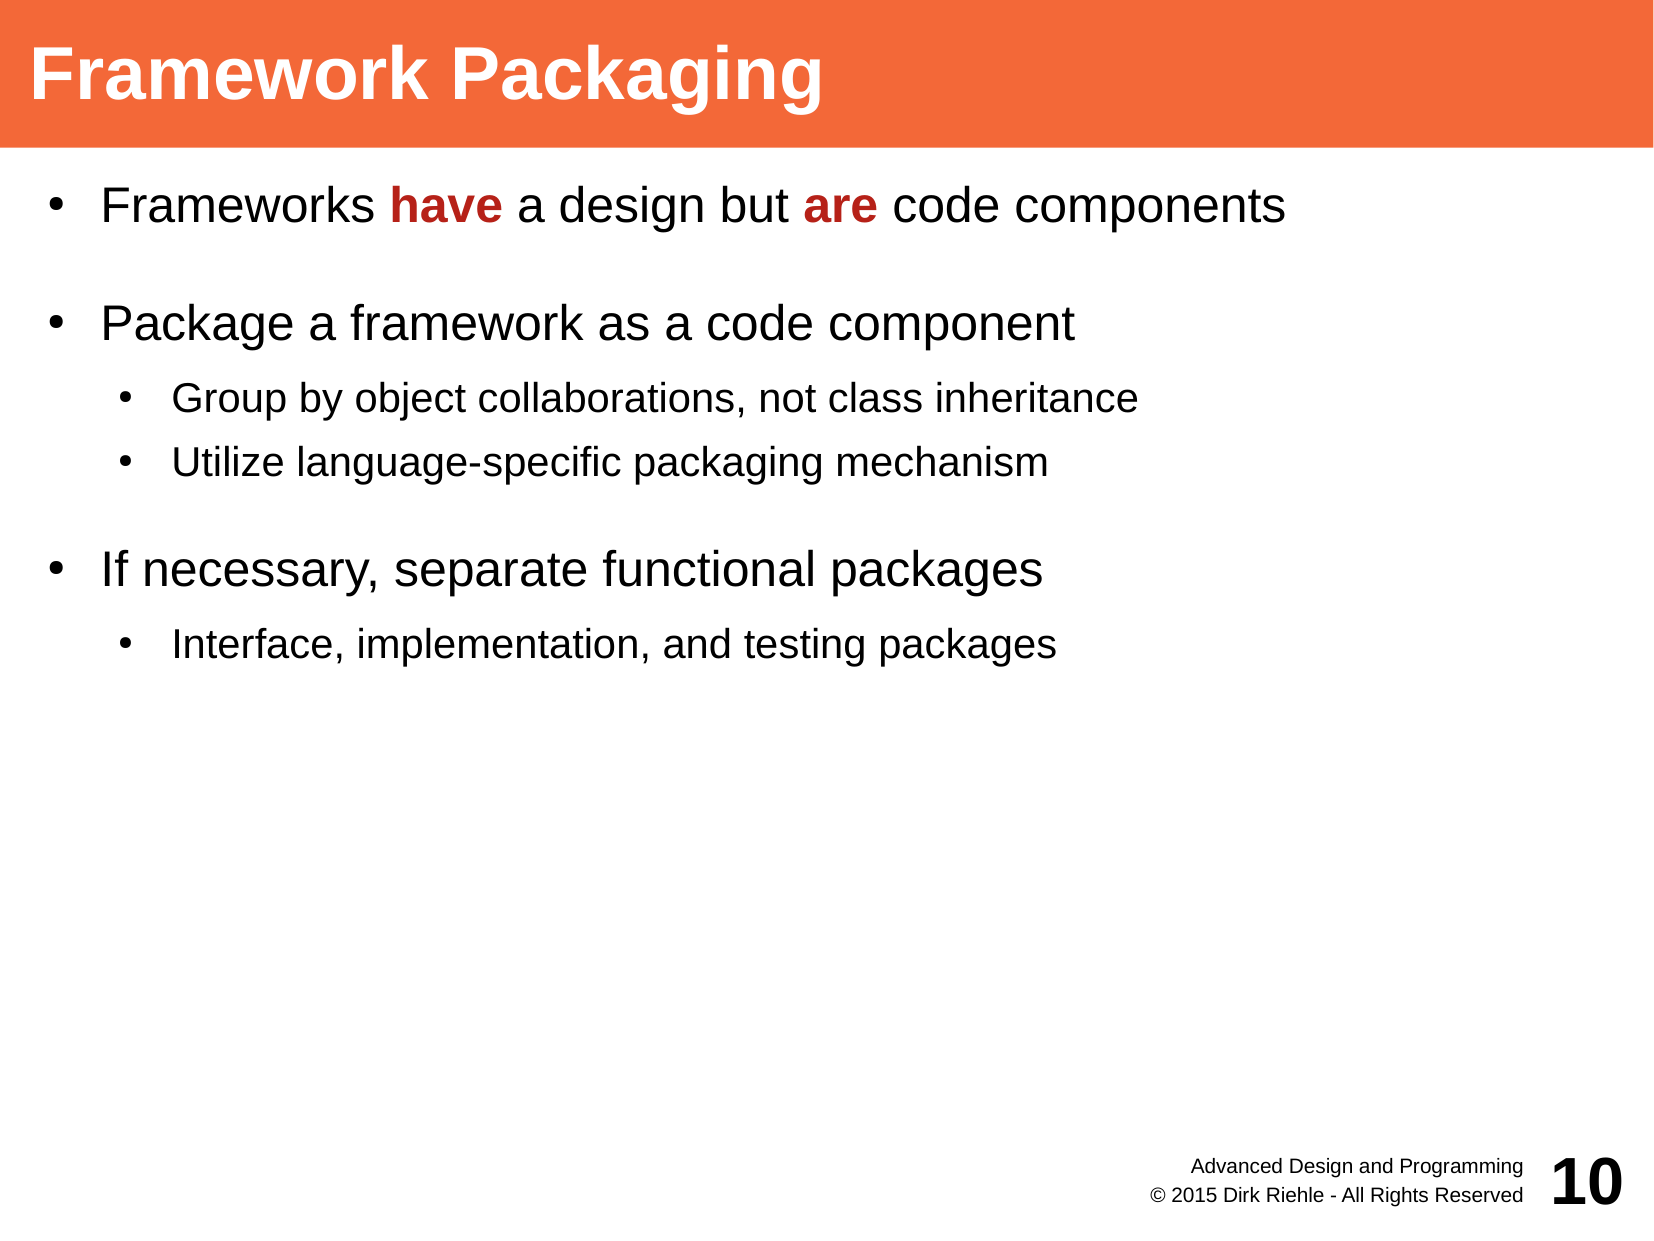

# Framework Packaging
Frameworks have a design but are code components
Package a framework as a code component
Group by object collaborations, not class inheritance
Utilize language-specific packaging mechanism
If necessary, separate functional packages
Interface, implementation, and testing packages
Advanced Design and Programming
10
© 2015 Dirk Riehle - All Rights Reserved